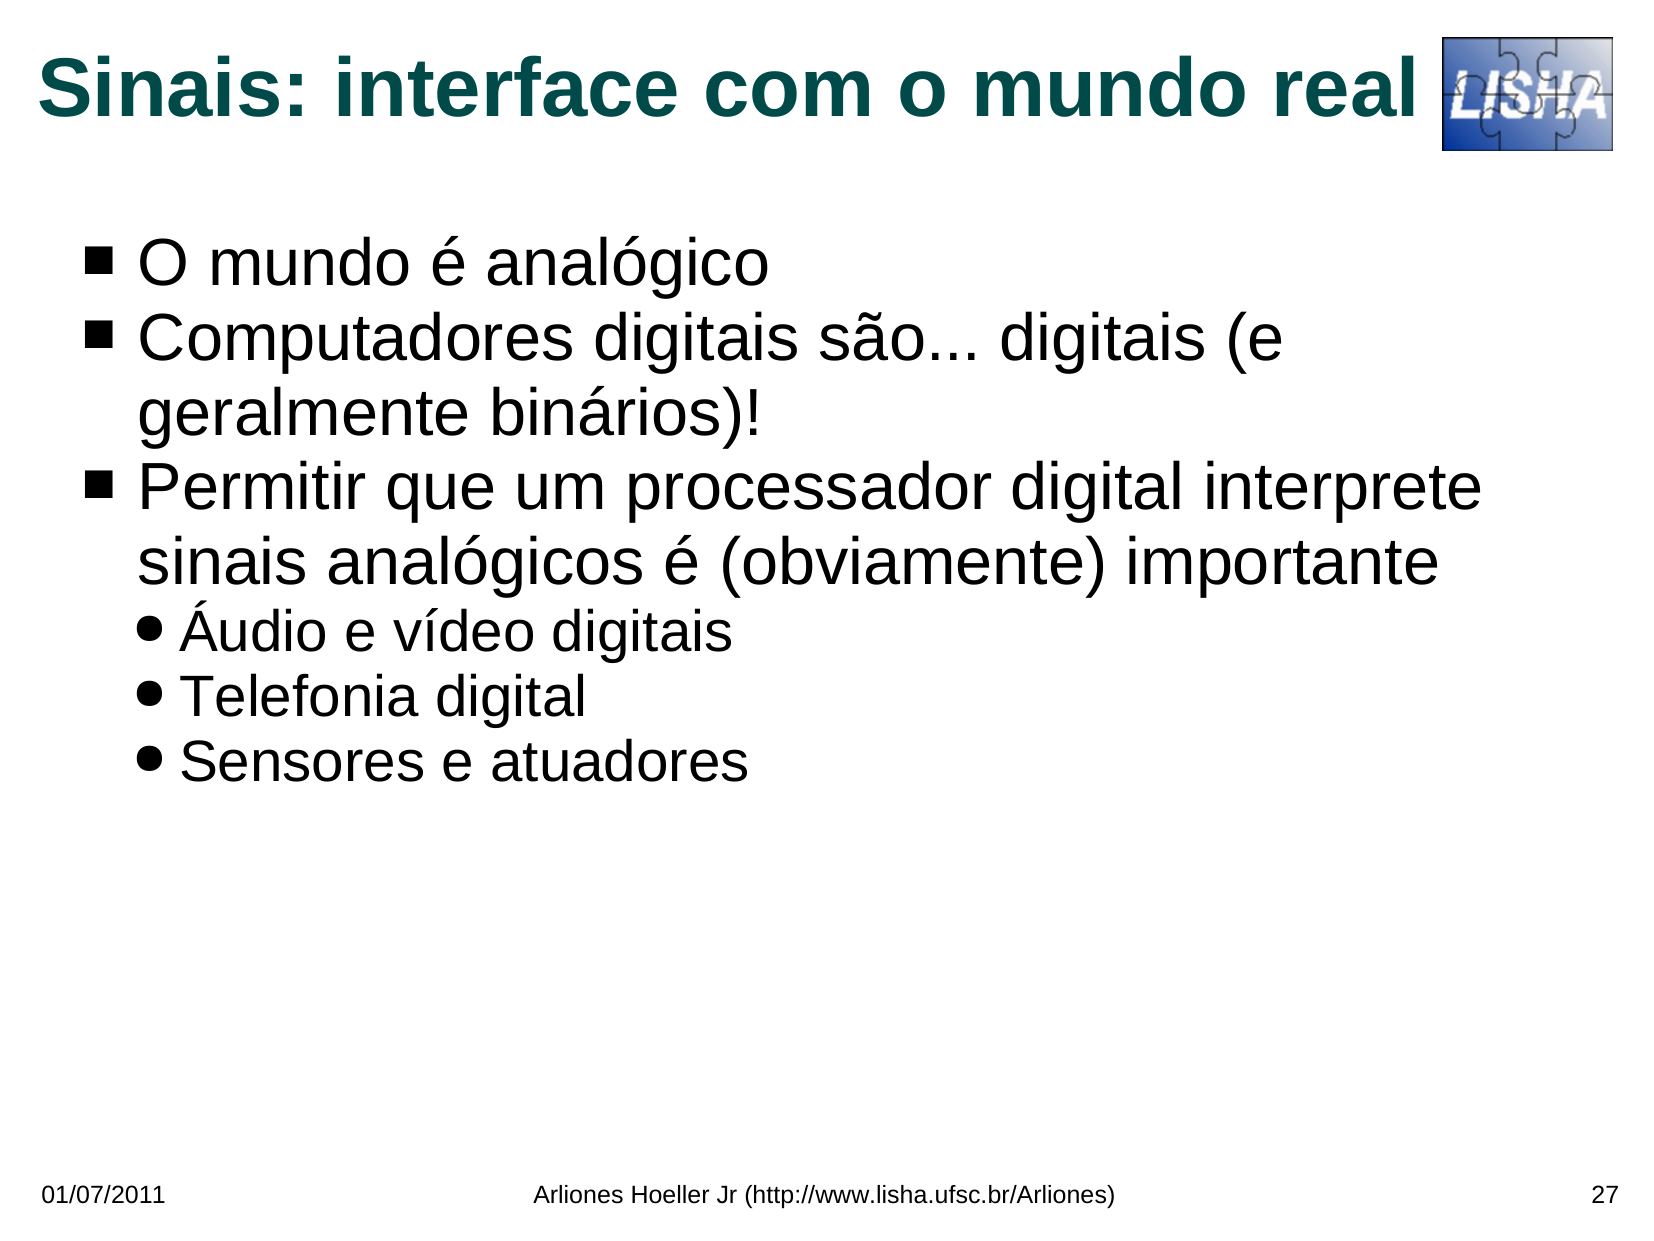

# Sinais: interface com o mundo real
O mundo é analógico
Computadores digitais são... digitais (e geralmente binários)!
Permitir que um processador digital interprete sinais analógicos é (obviamente) importante
Áudio e vídeo digitais
Telefonia digital
Sensores e atuadores